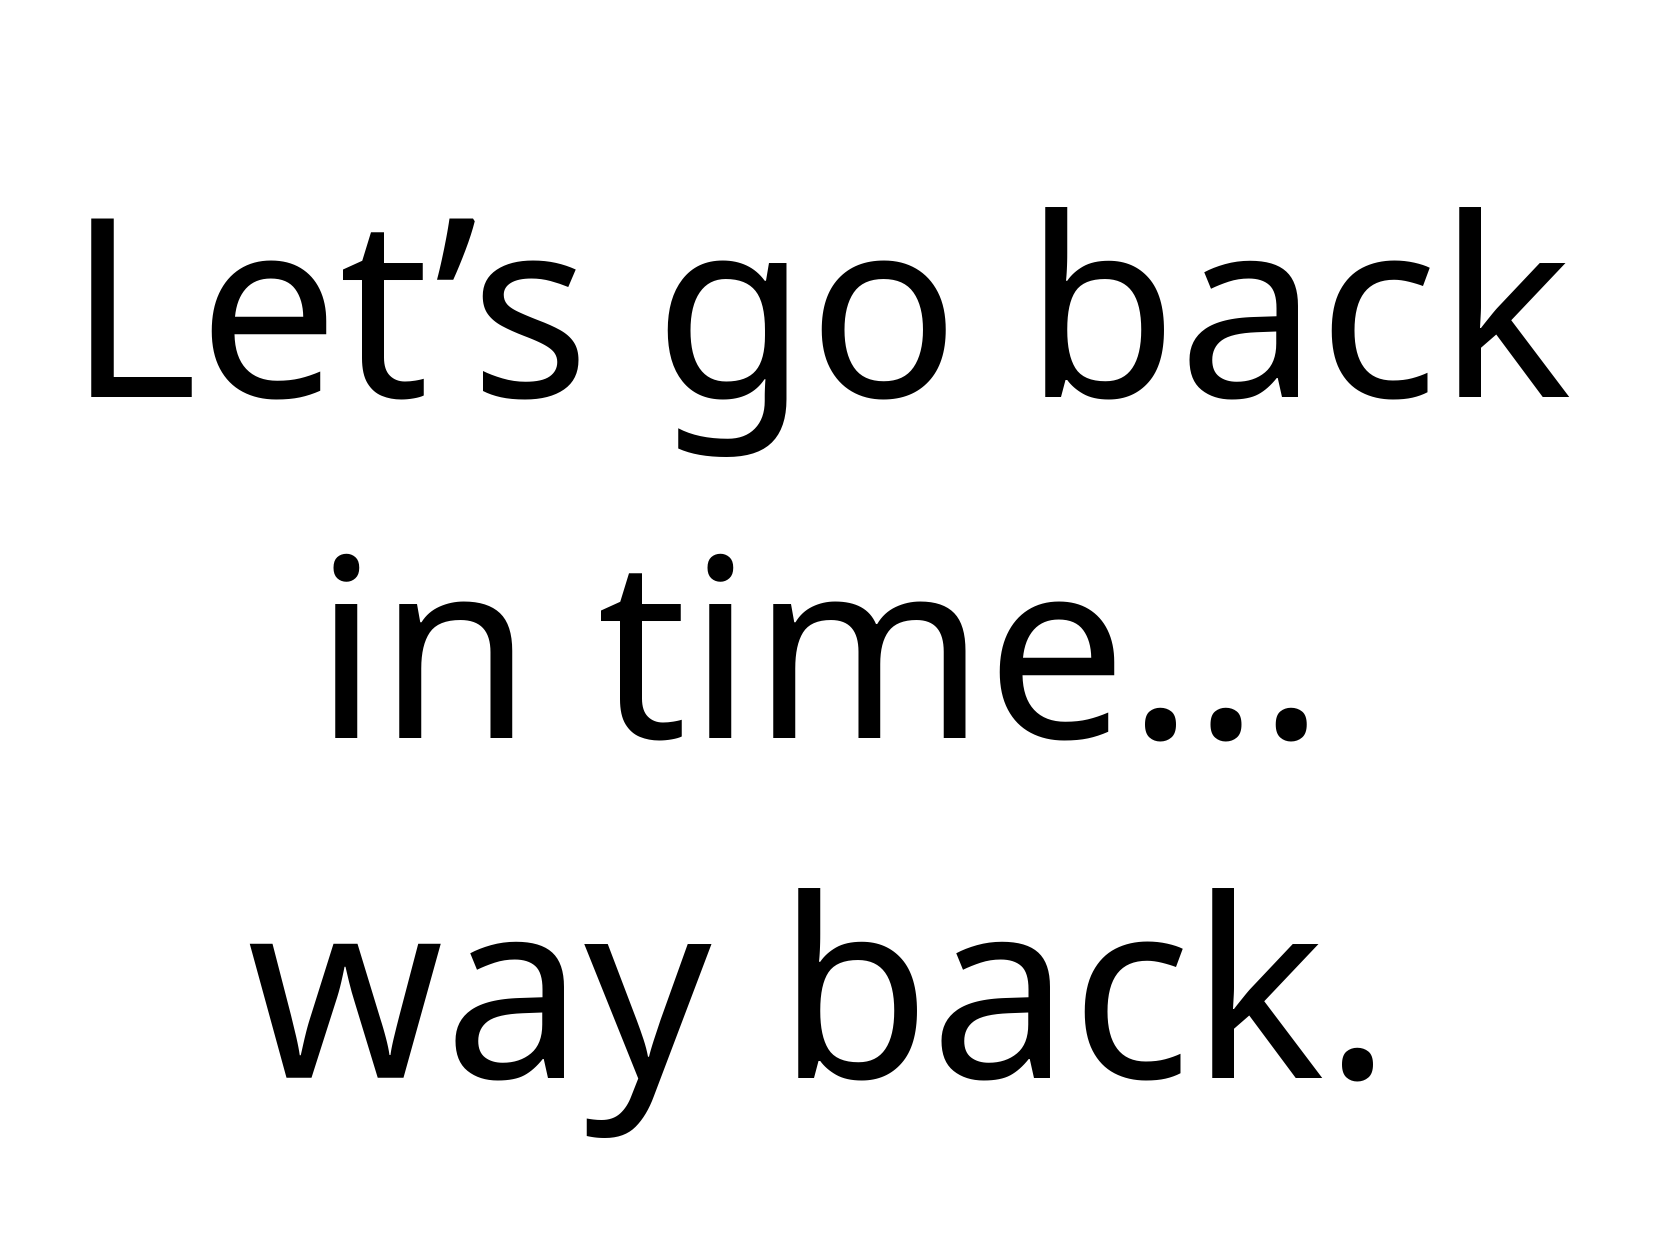

# Let’s go back in time… way back.